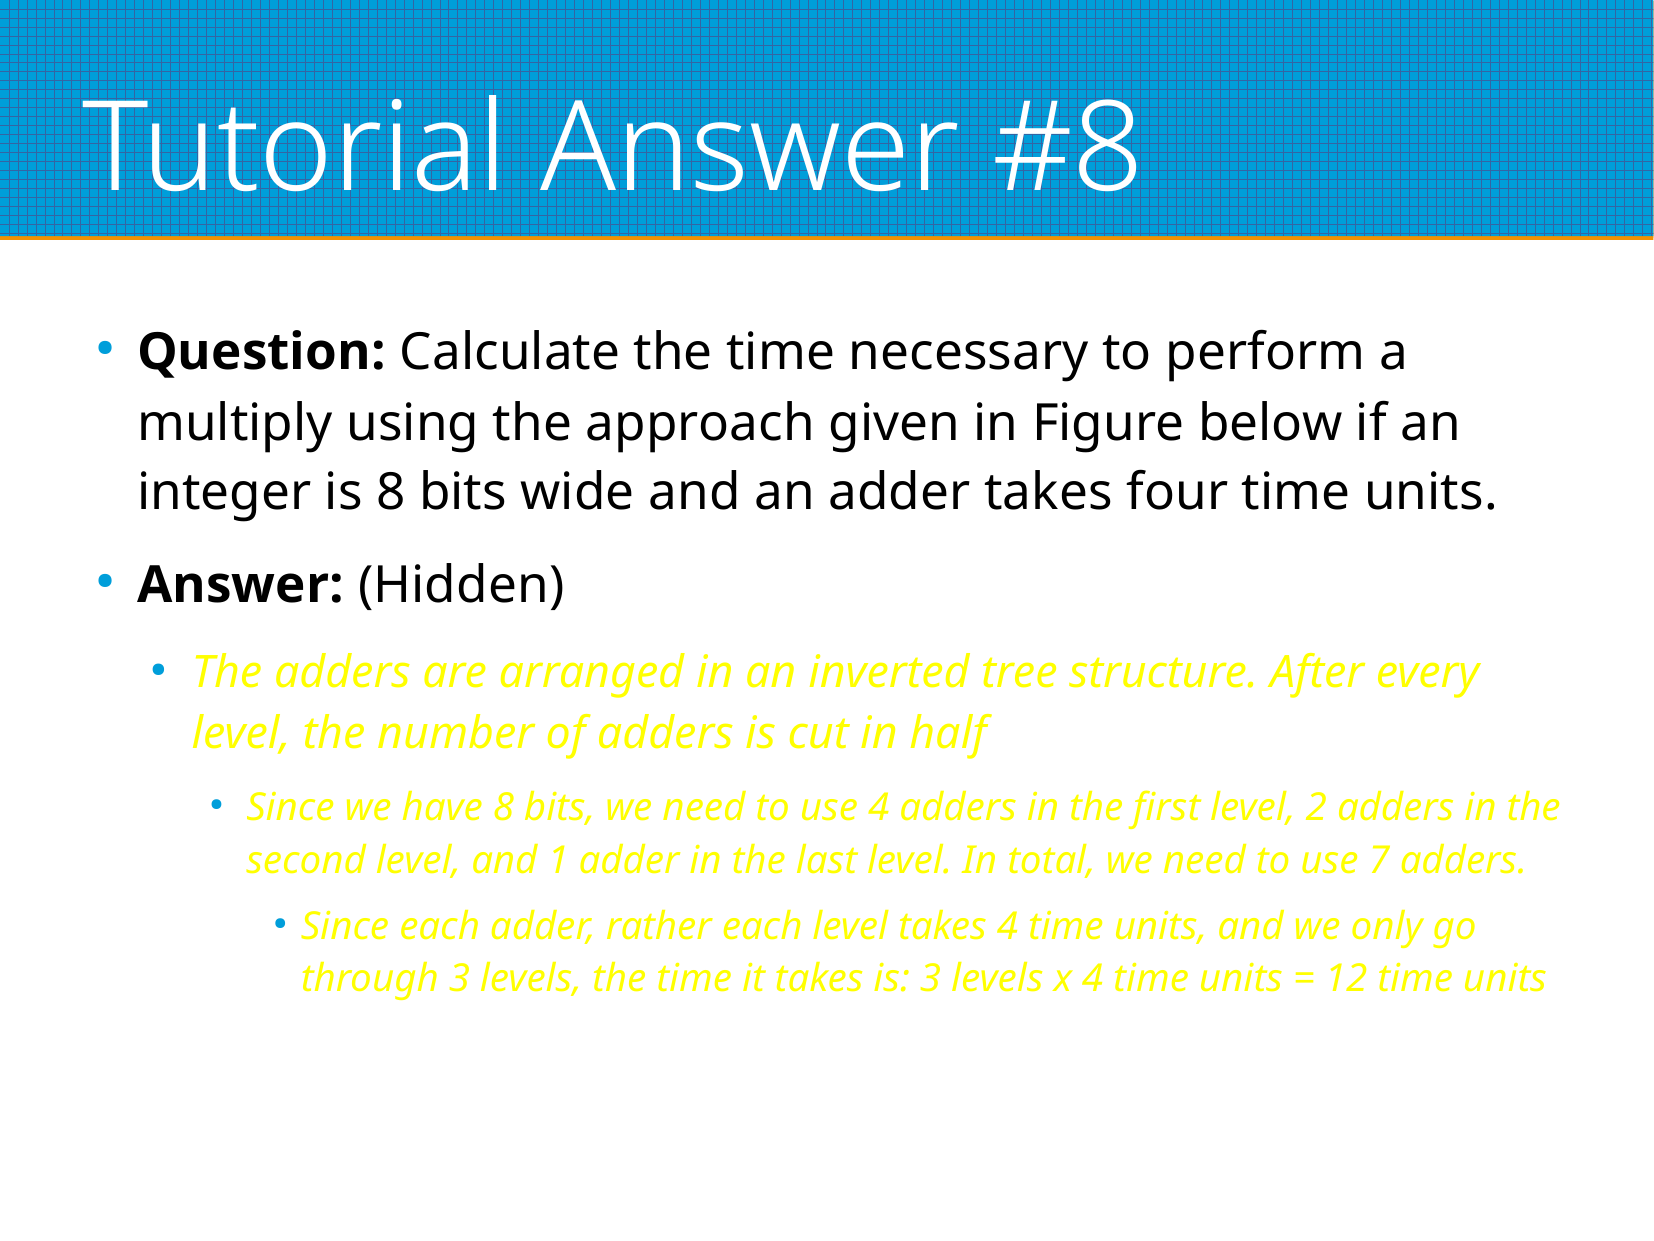

# Tutorial Answer #8
Question: Calculate the time necessary to perform a multiply using the approach given in Figure below if an integer is 8 bits wide and an adder takes four time units.
Answer: (Hidden)
The adders are arranged in an inverted tree structure. After every level, the number of adders is cut in half
Since we have 8 bits, we need to use 4 adders in the first level, 2 adders in the second level, and 1 adder in the last level. In total, we need to use 7 adders.
Since each adder, rather each level takes 4 time units, and we only go through 3 levels, the time it takes is: 3 levels x 4 time units = 12 time units